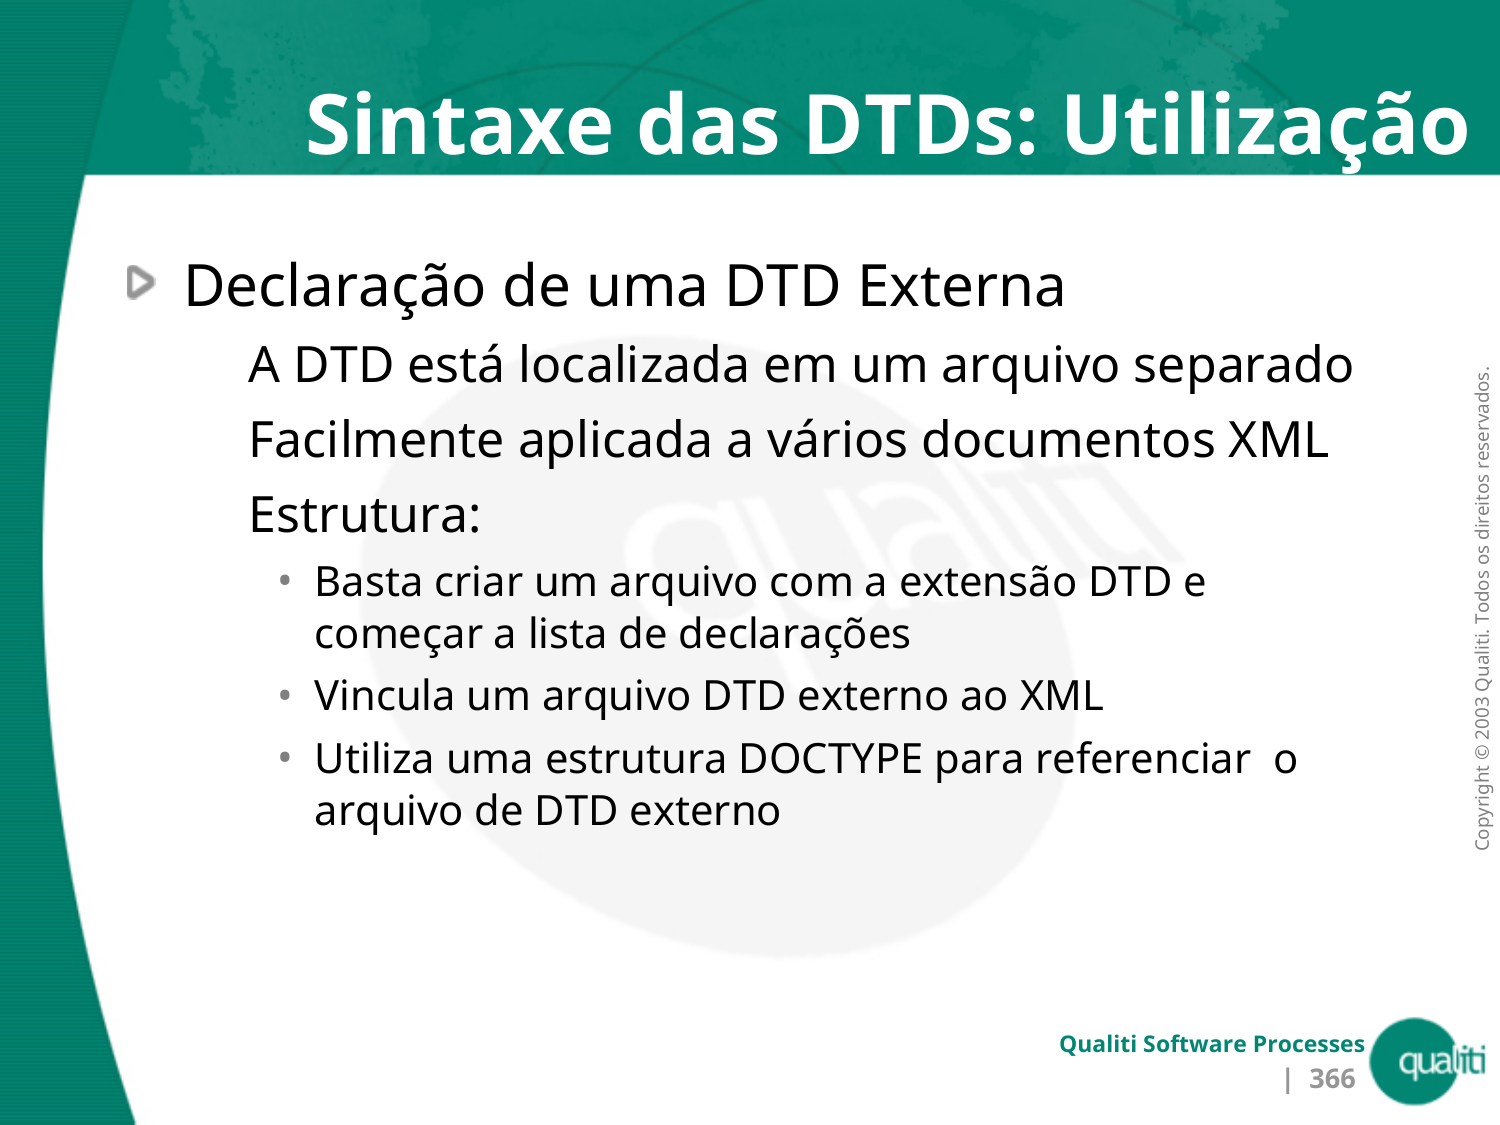

# Sintaxe das DTDs: Utilização
Declaração de uma DTD Externa
A DTD está localizada em um arquivo separado
Facilmente aplicada a vários documentos XML
Estrutura:
Basta criar um arquivo com a extensão DTD e começar a lista de declarações
Vincula um arquivo DTD externo ao XML
Utiliza uma estrutura DOCTYPE para referenciar o arquivo de DTD externo